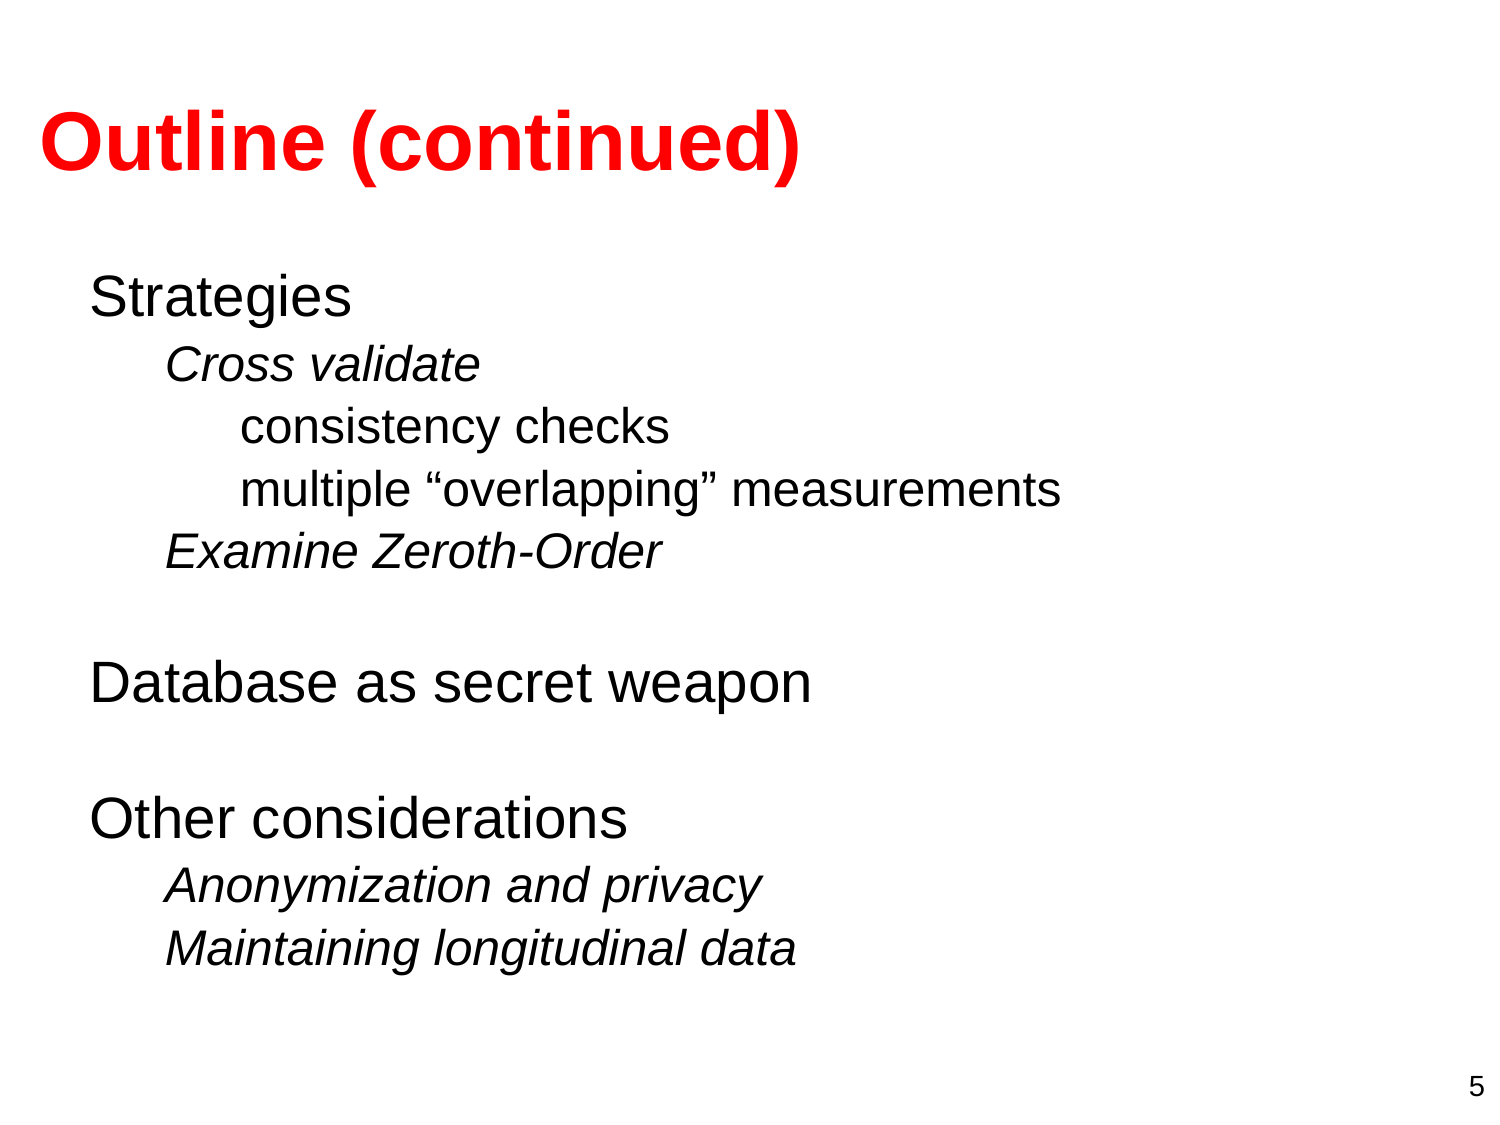

# Outline (continued)
Strategies
Cross validate
consistency checks
multiple “overlapping” measurements
Examine Zeroth-Order
Database as secret weapon
Other considerations
Anonymization and privacy
Maintaining longitudinal data
5